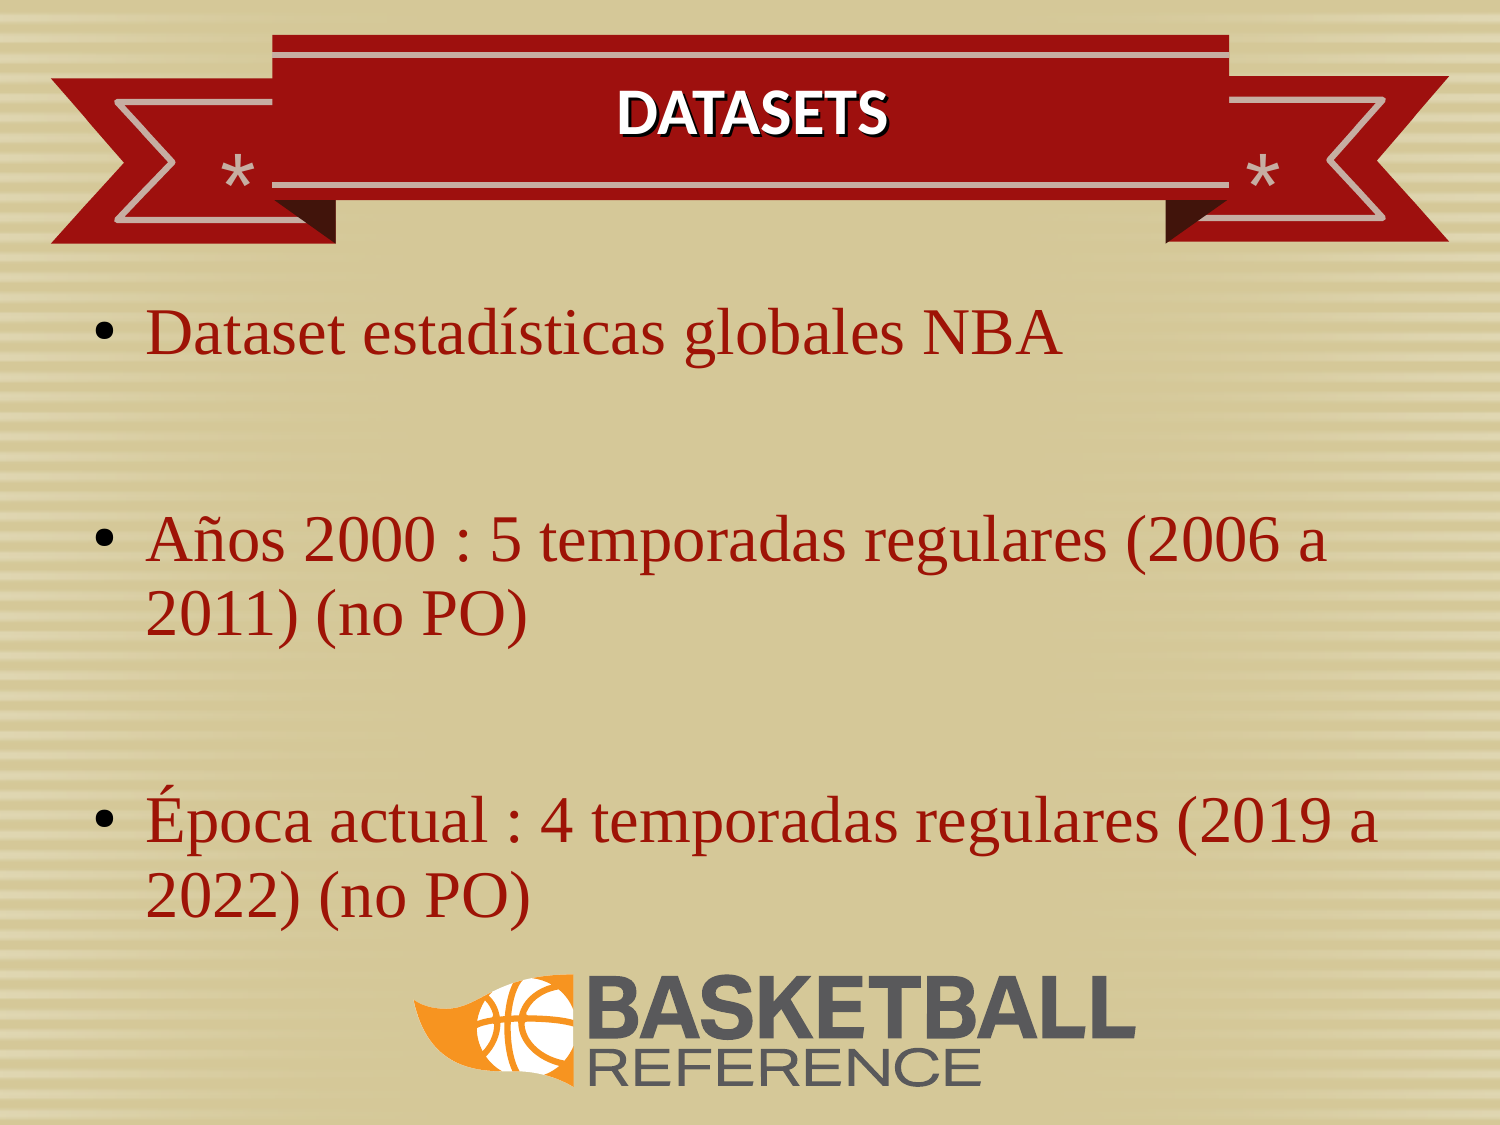

# DATASETS
Dataset estadísticas globales NBA
Años 2000 : 5 temporadas regulares (2006 a 2011) (no PO)
Época actual : 4 temporadas regulares (2019 a 2022) (no PO)